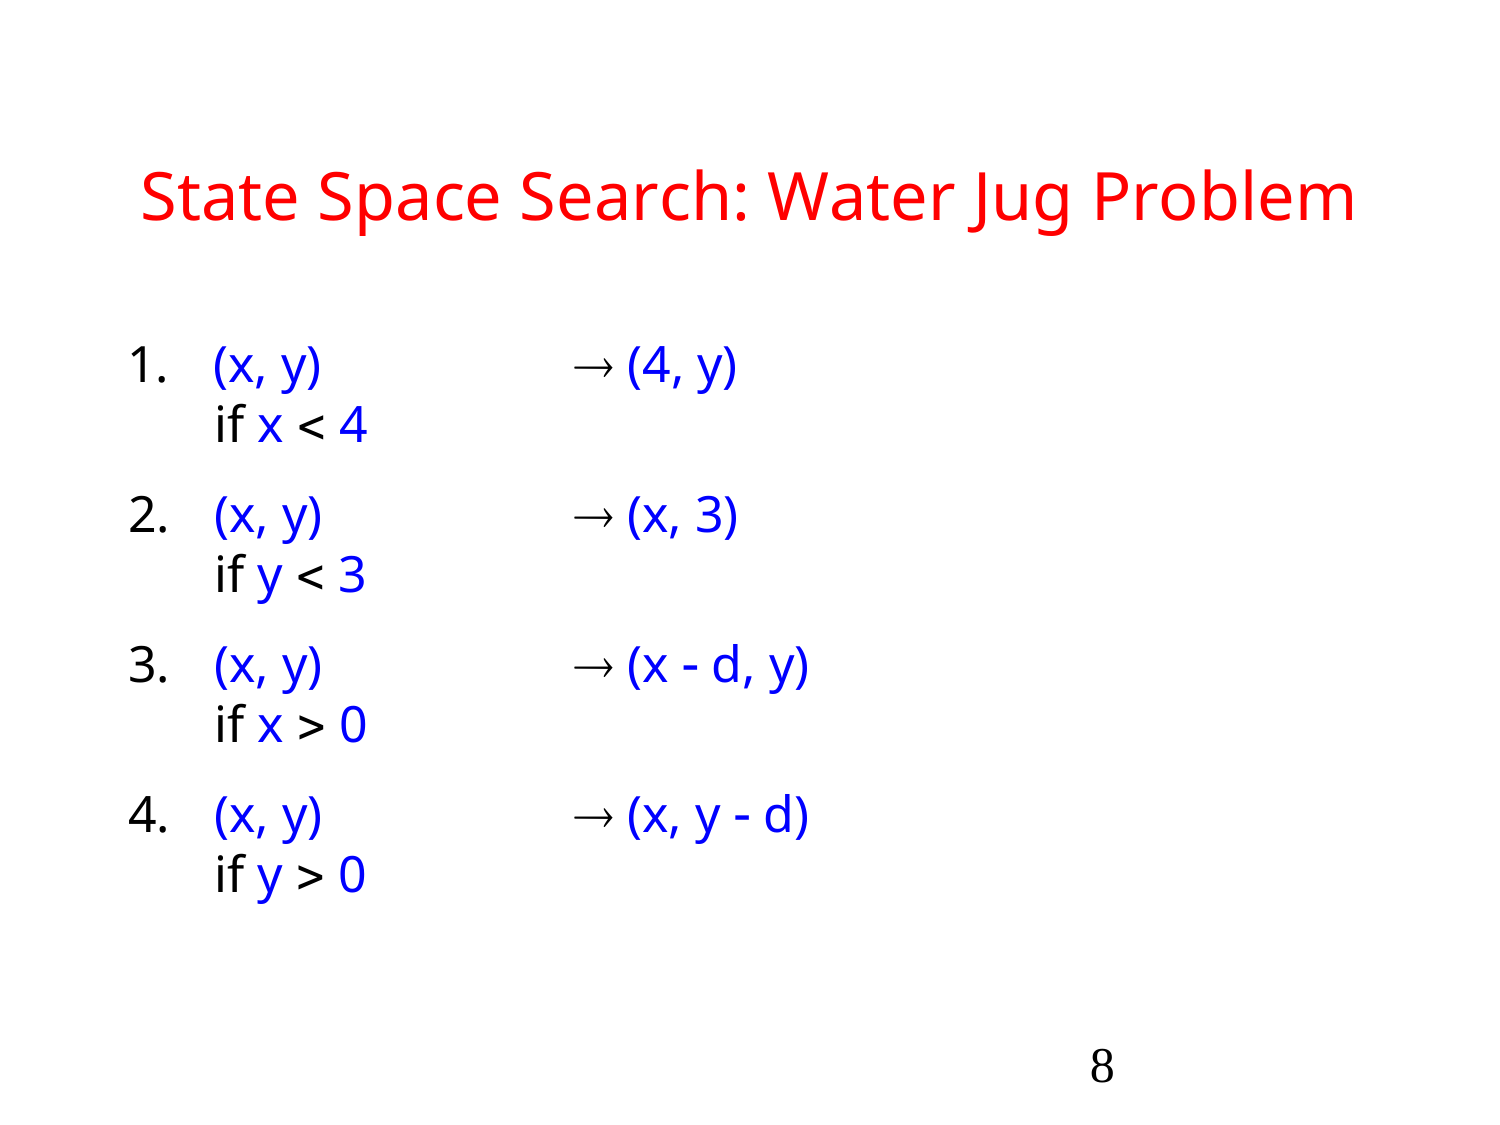

State Space Search: Water Jug Problem
(x, y)		 (4, y)
	if x  4
2.	(x, y)		 (x, 3)
	if y  3
3.	(x, y)		 (x  d, y)
	if x  0
4.	(x, y)		 (x, y  d)
	if y  0